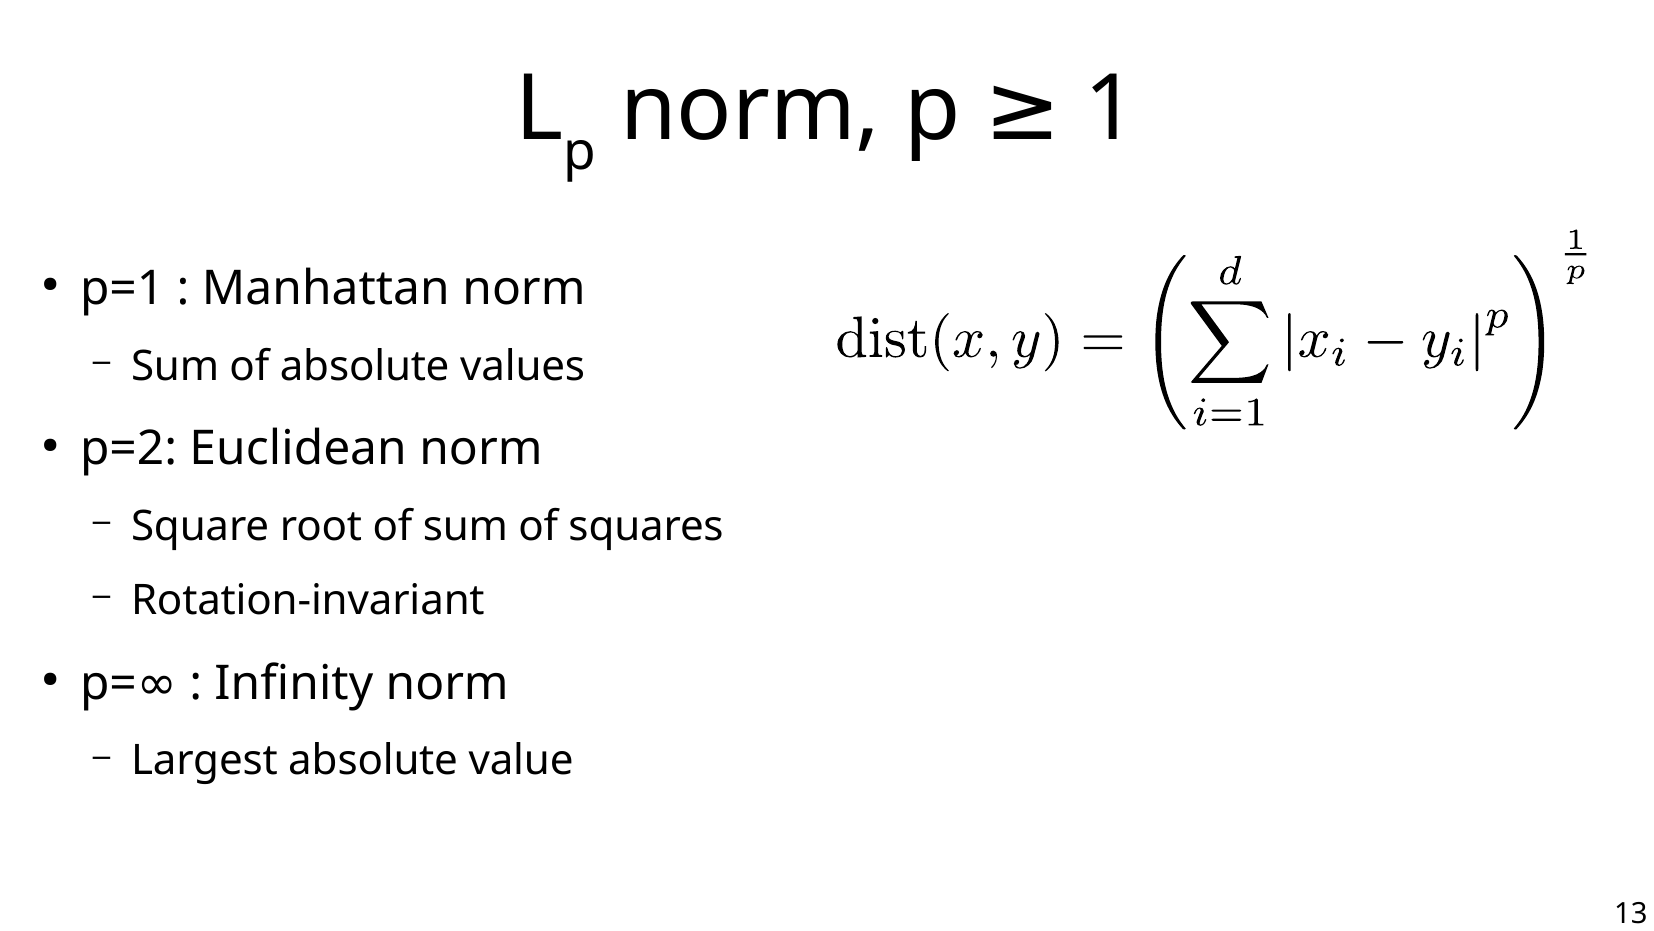

# Lp norm, p ≥ 1
p=1 : Manhattan norm
Sum of absolute values
p=2: Euclidean norm
Square root of sum of squares
Rotation-invariant
p=∞ : Infinity norm
Largest absolute value
13